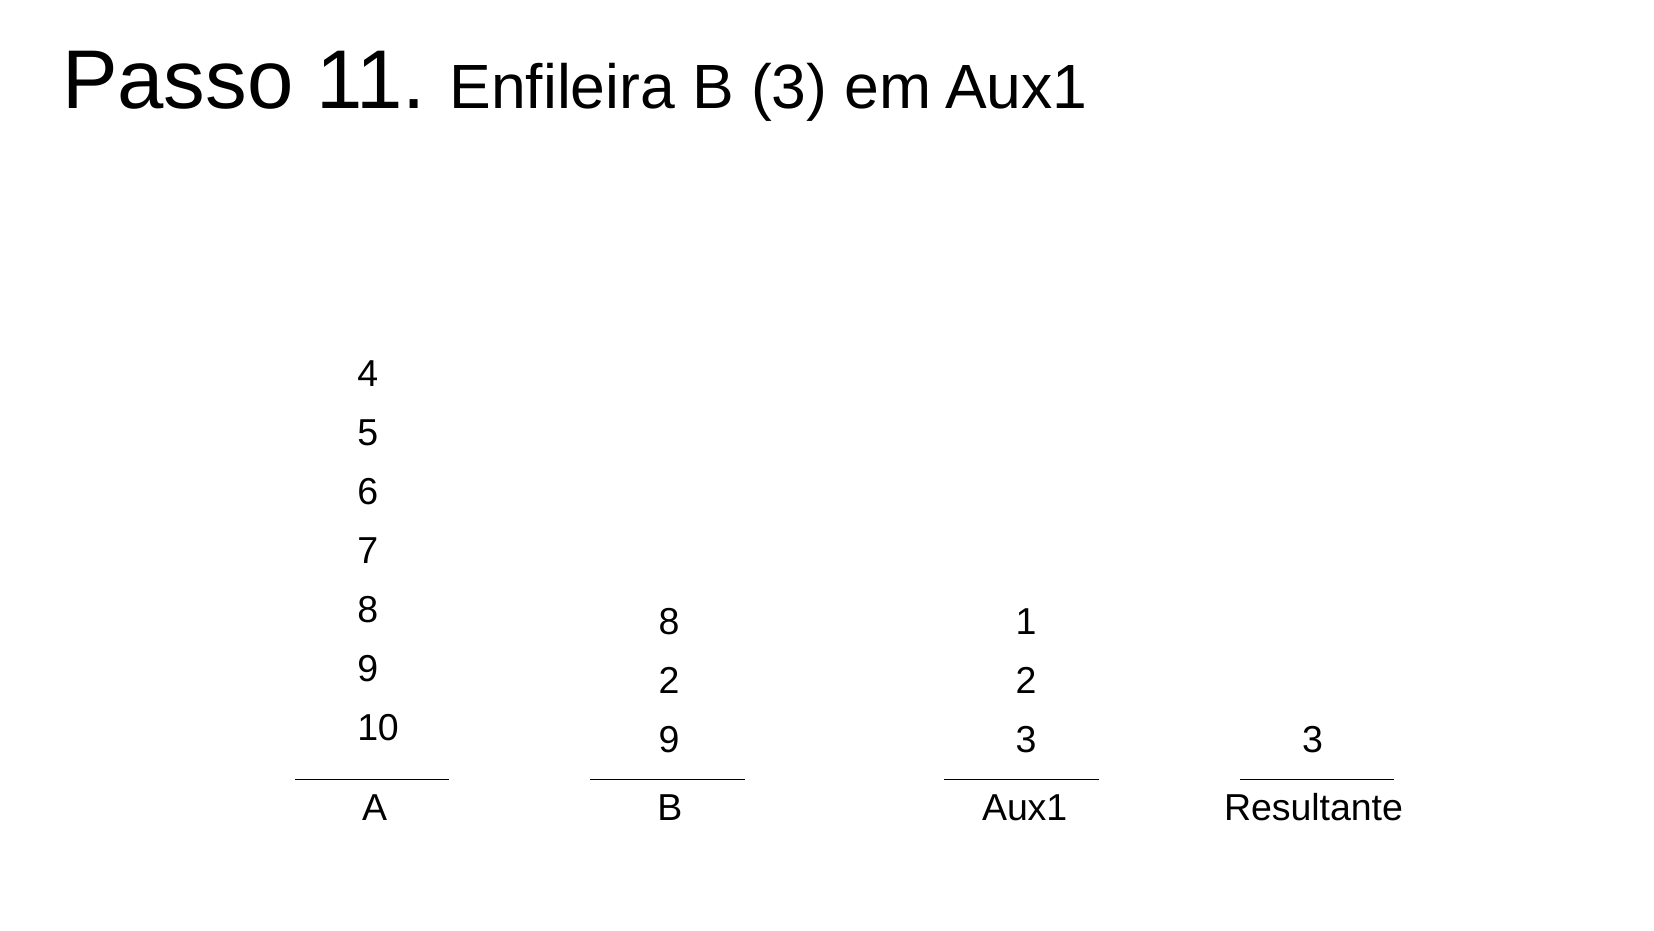

Passo 11. Enfileira B (3) em Aux1
4
5
6
7
8
8
1
9
2
2
10
9
3
3
A
B
Aux1
Resultante